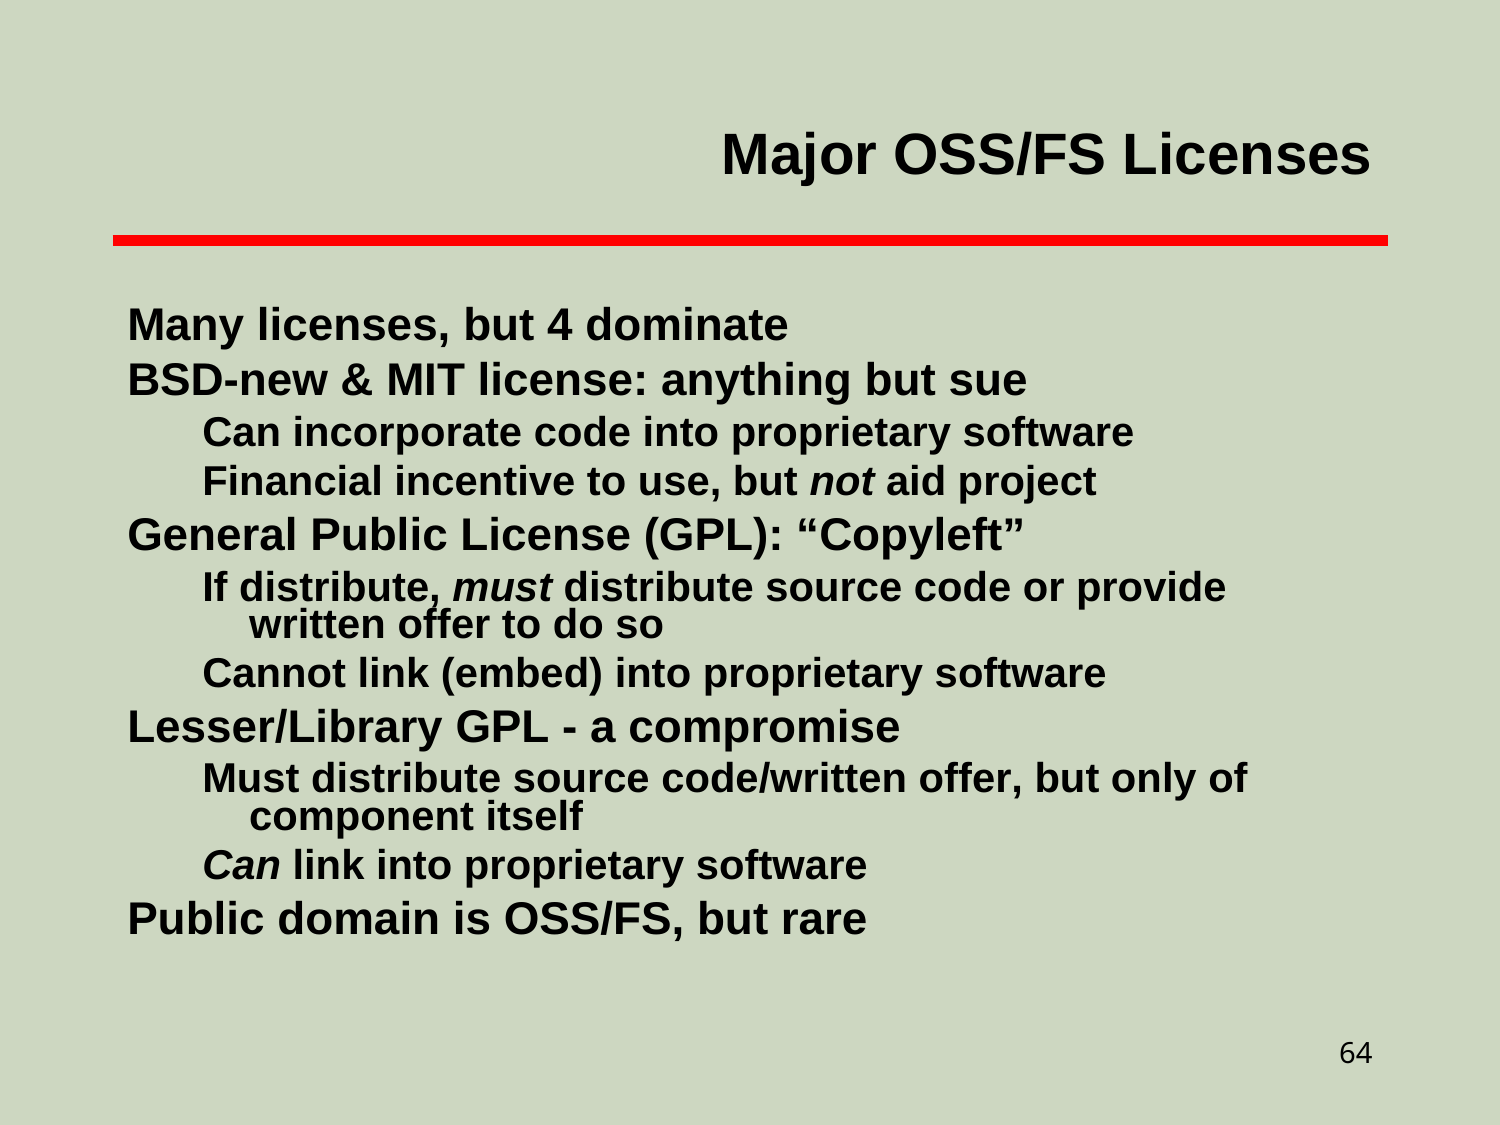

# Major OSS/FS Licenses
Many licenses, but 4 dominate
BSD-new & MIT license: anything but sue
Can incorporate code into proprietary software
Financial incentive to use, but not aid project
General Public License (GPL): “Copyleft”
If distribute, must distribute source code or provide written offer to do so
Cannot link (embed) into proprietary software
Lesser/Library GPL - a compromise
Must distribute source code/written offer, but only of component itself
Can link into proprietary software
Public domain is OSS/FS, but rare